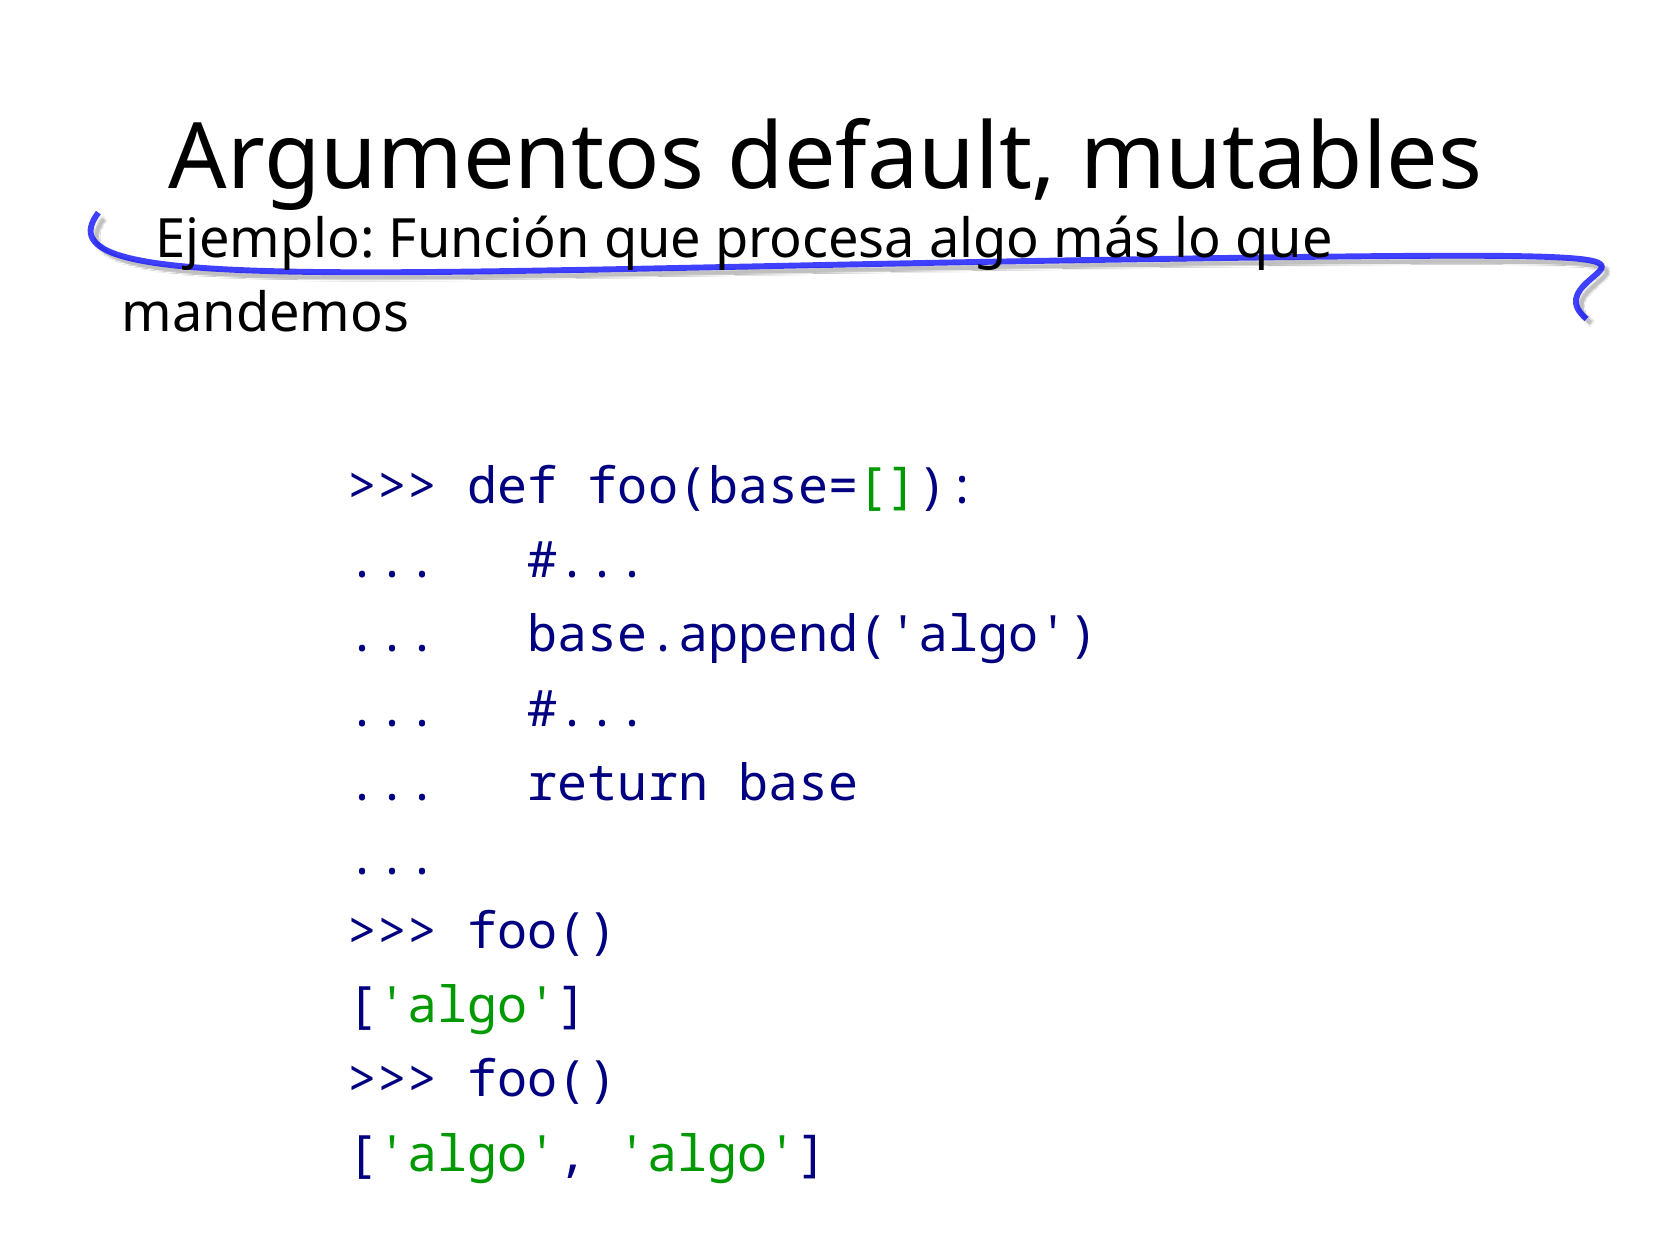

Argumentos default, mutables
# Ejemplo: Función que procesa algo más lo que mandemos
 >>> def foo(base=[]):
 ... #...
 ... base.append('algo')
 ... #...
 ... return base
 ...
 >>> foo()
 ['algo']
 >>> foo()
 ['algo', 'algo']